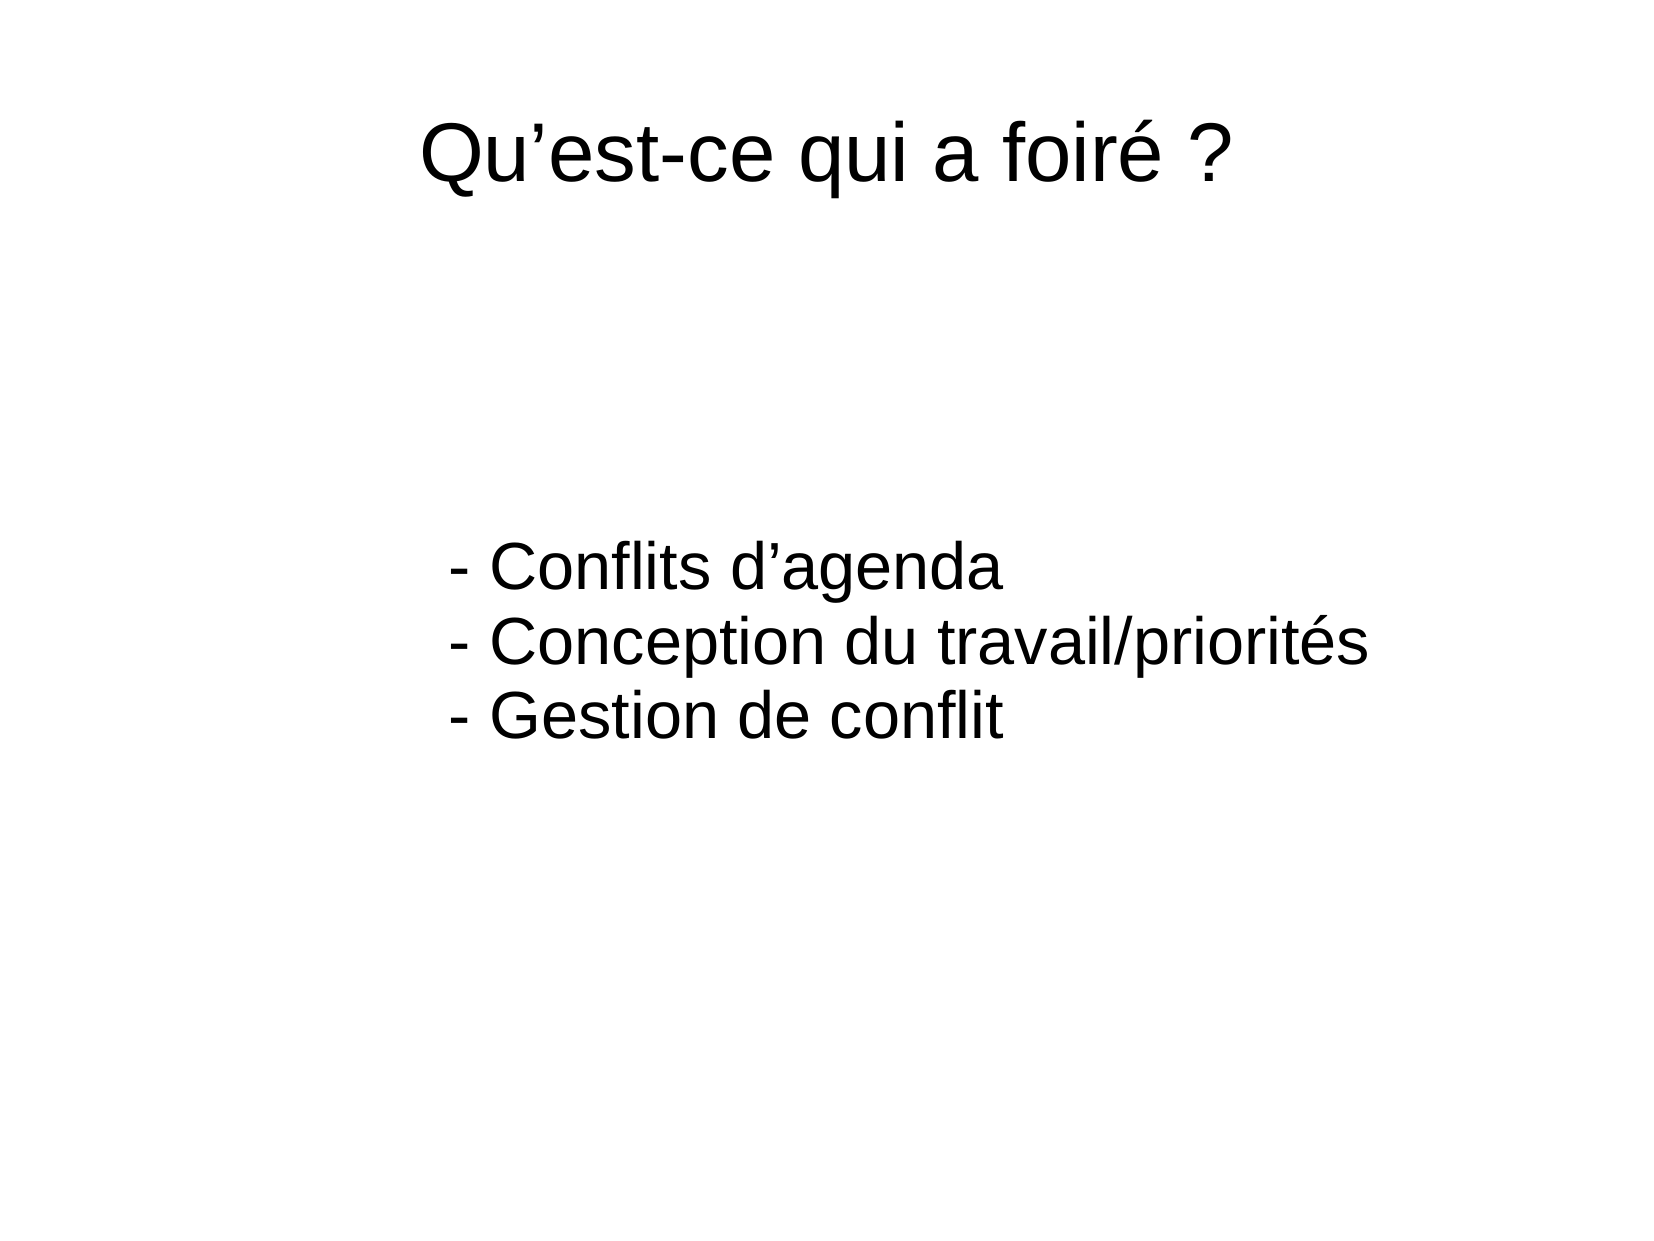

Qu’est-ce qui a foiré ?
# - Conflits d’agenda
- Conception du travail/priorités
- Gestion de conflit